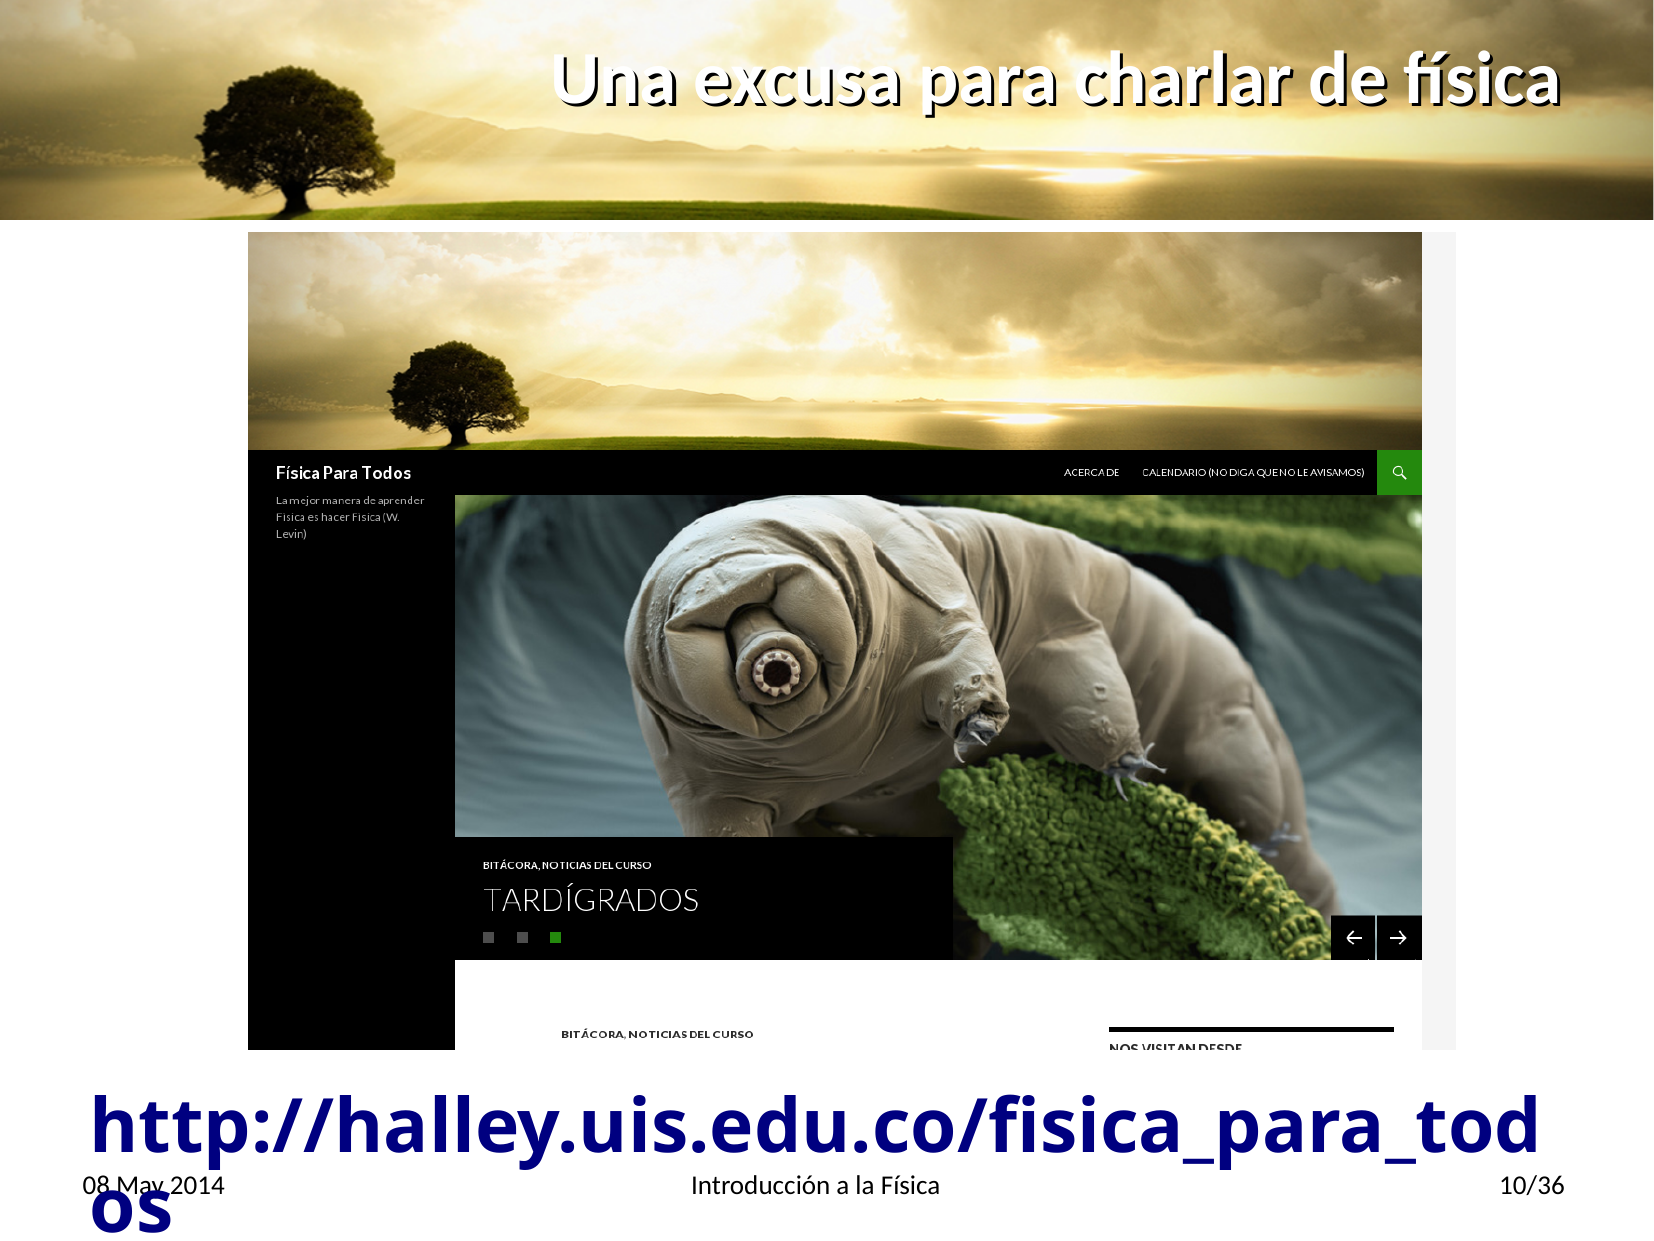

# Una excusa para charlar de física
http://halley.uis.edu.co/fisica_para_todos
08 May 2014
Introducción a la Física
10